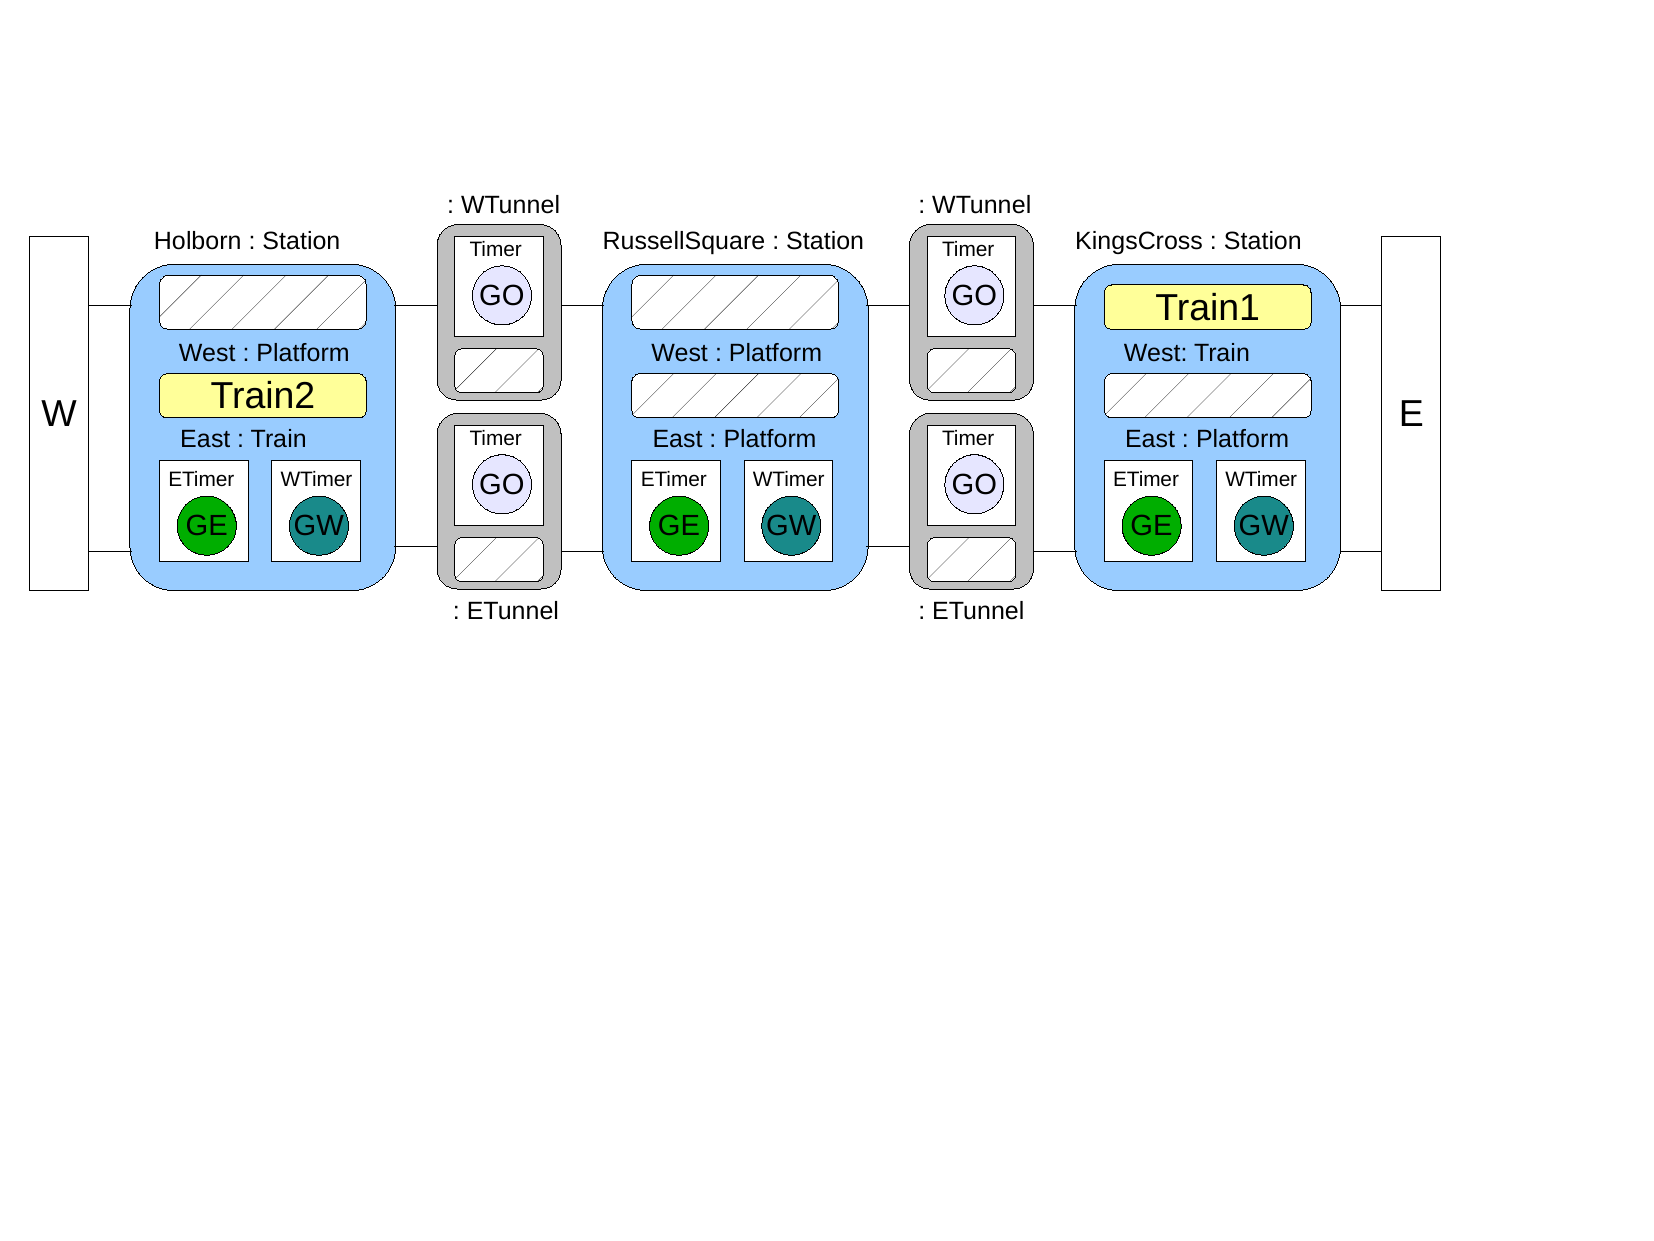

: WTunnel
: WTunnel
Holborn : Station
RussellSquare : Station
KingsCross : Station
Timer
Timer
W
E
GO
GO
Train1
West : Platform
West : Platform
West: Train
Train2
East : Train
East : Platform
East : Platform
Timer
Timer
GO
GO
ETimer
ETimer
ETimer
WTimer
WTimer
WTimer
GE
GW
GE
GW
GE
GW
 : ETunnel
: ETunnel